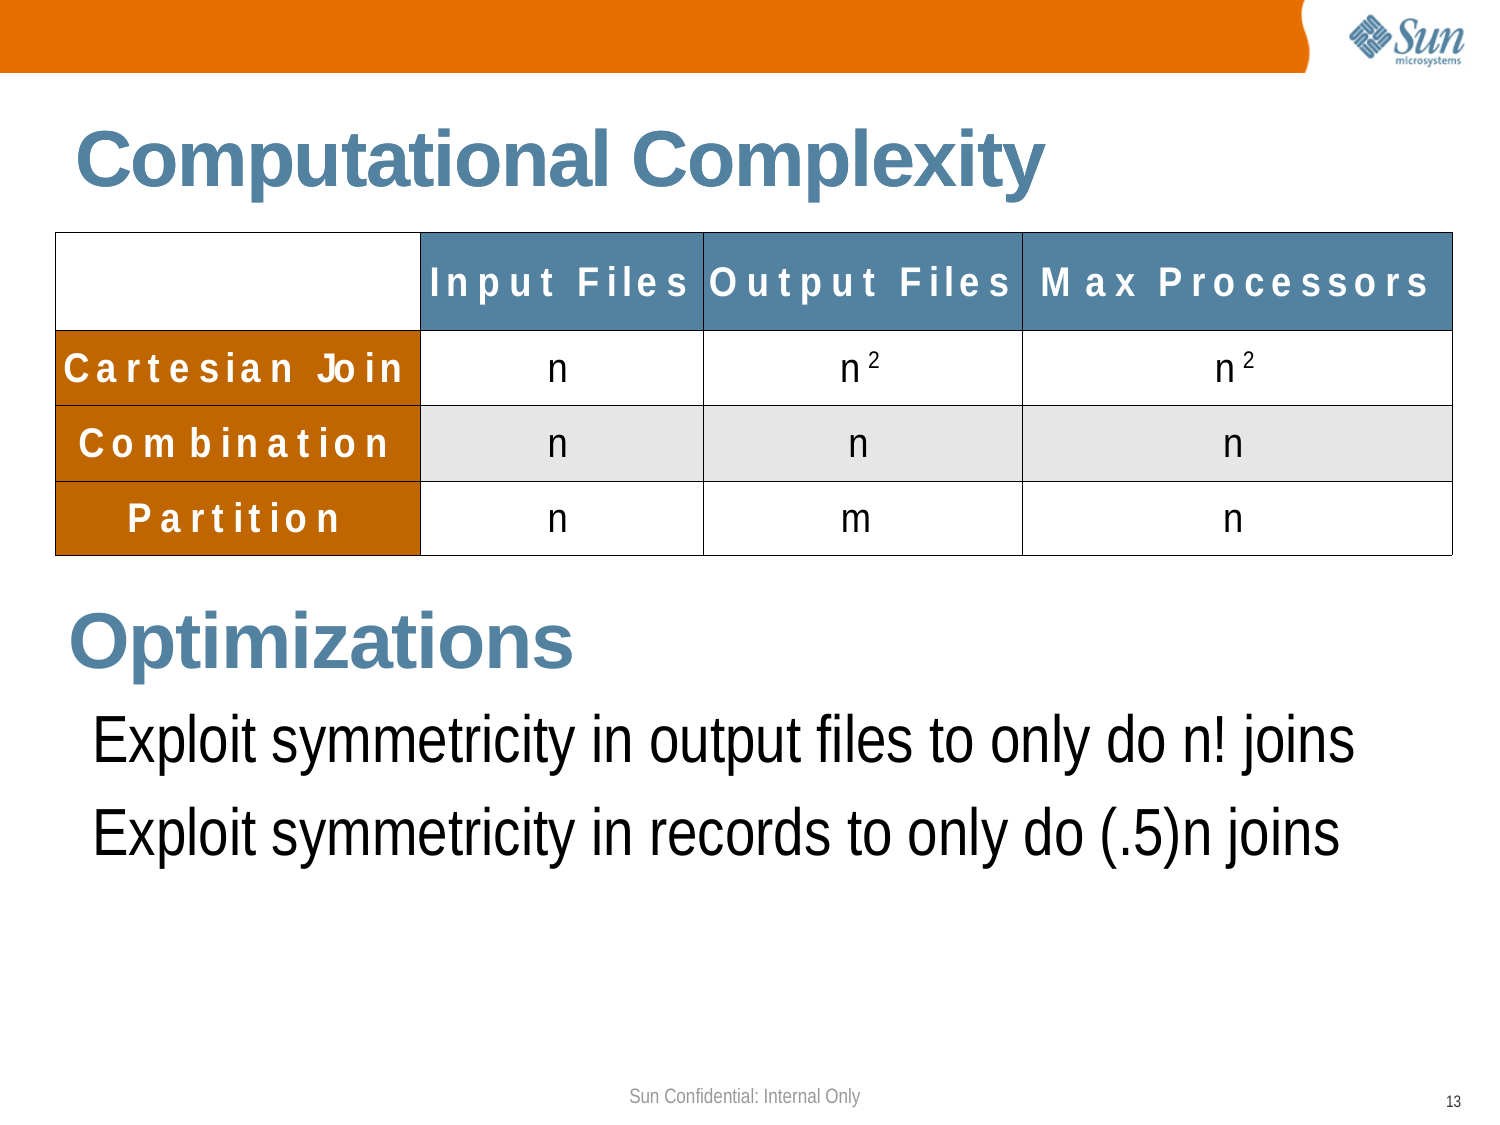

# Computational Complexity
Computational Complexity
Optimizations
Exploit symmetricity in output files to only do n! joins
Exploit symmetricity in records to only do (.5)n joins